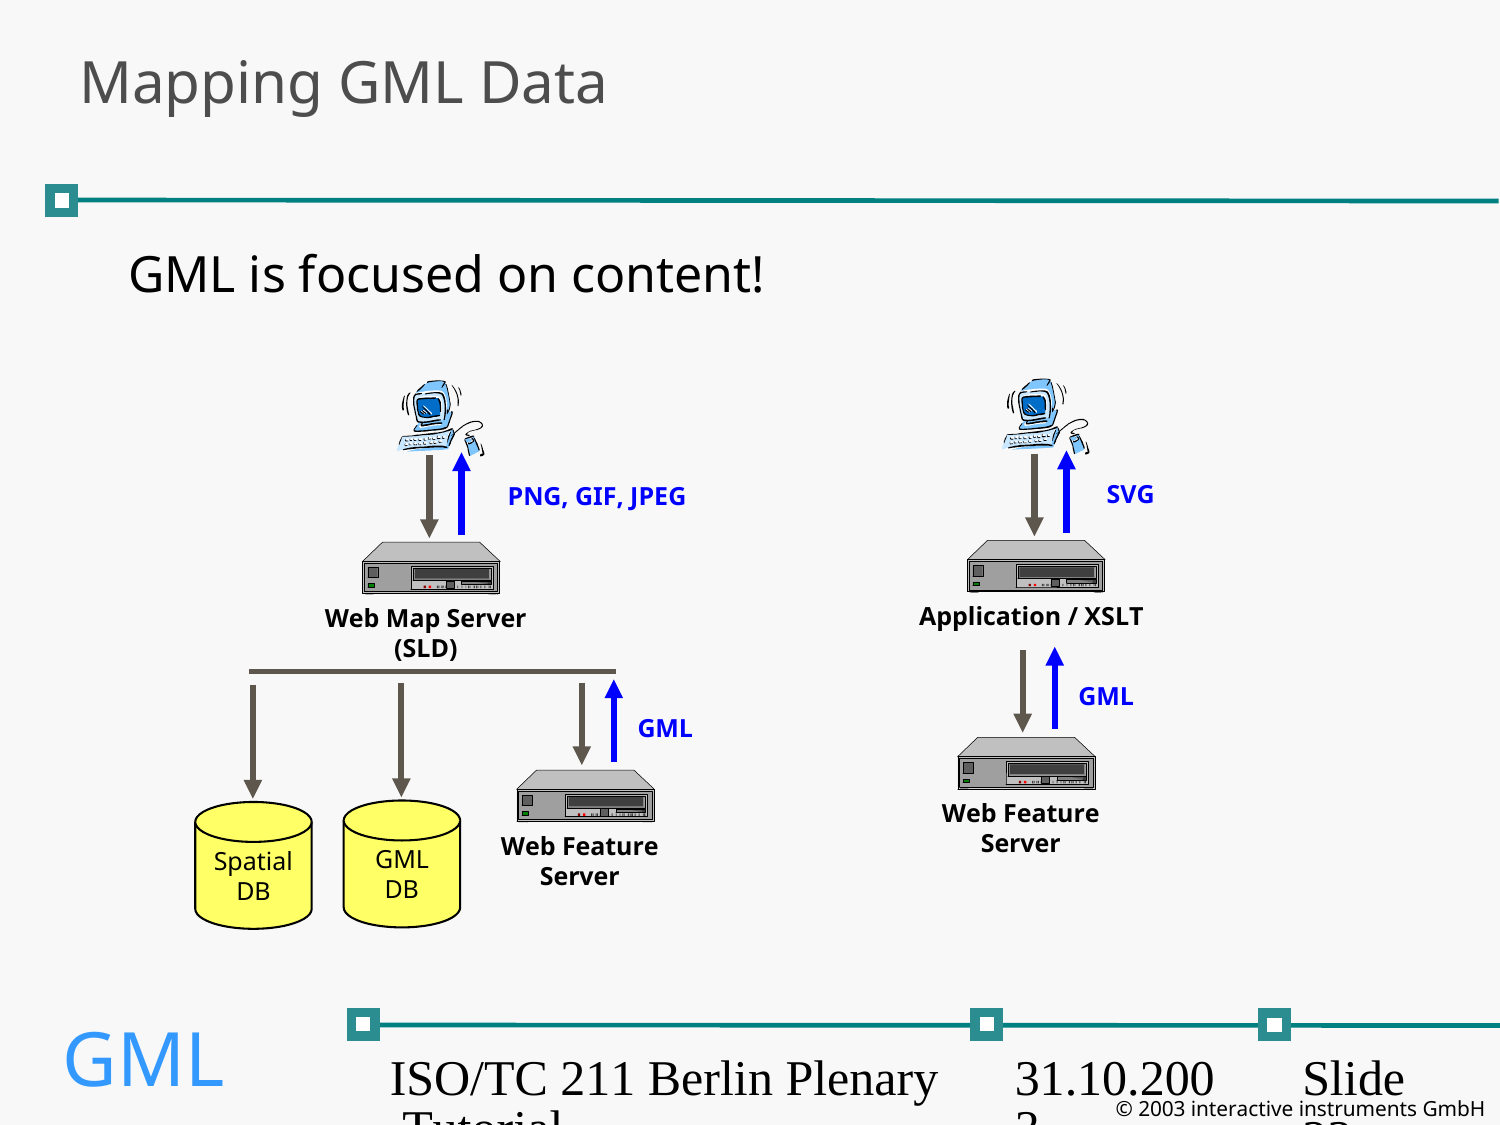

# Mapping GML Data
GML is focused on content!
SVG
Application / XSLT
PNG, GIF, JPEG
Web Map Server
(SLD)
GML
Web Feature
Server
GML
Web Feature
Server
GML
DB
Spatial
DB
ISO/TC 211 Berlin Plenary Tutorial
31.10.2003
23